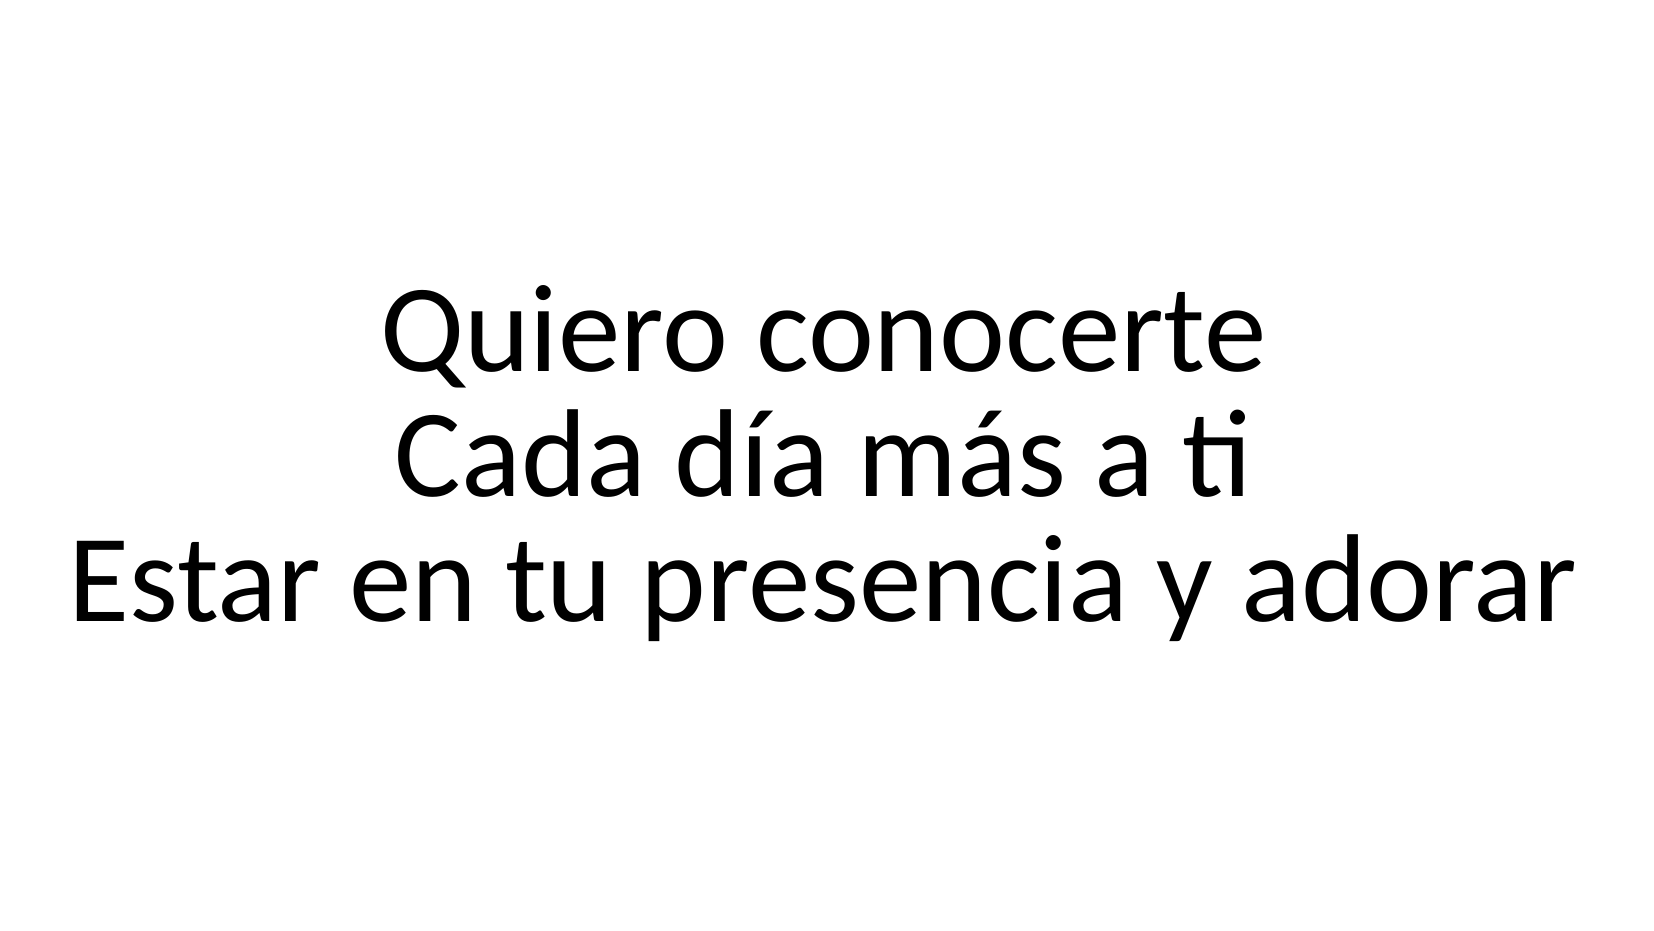

# Quiero conocerte Cada día más a ti Estar en tu presencia y adorar